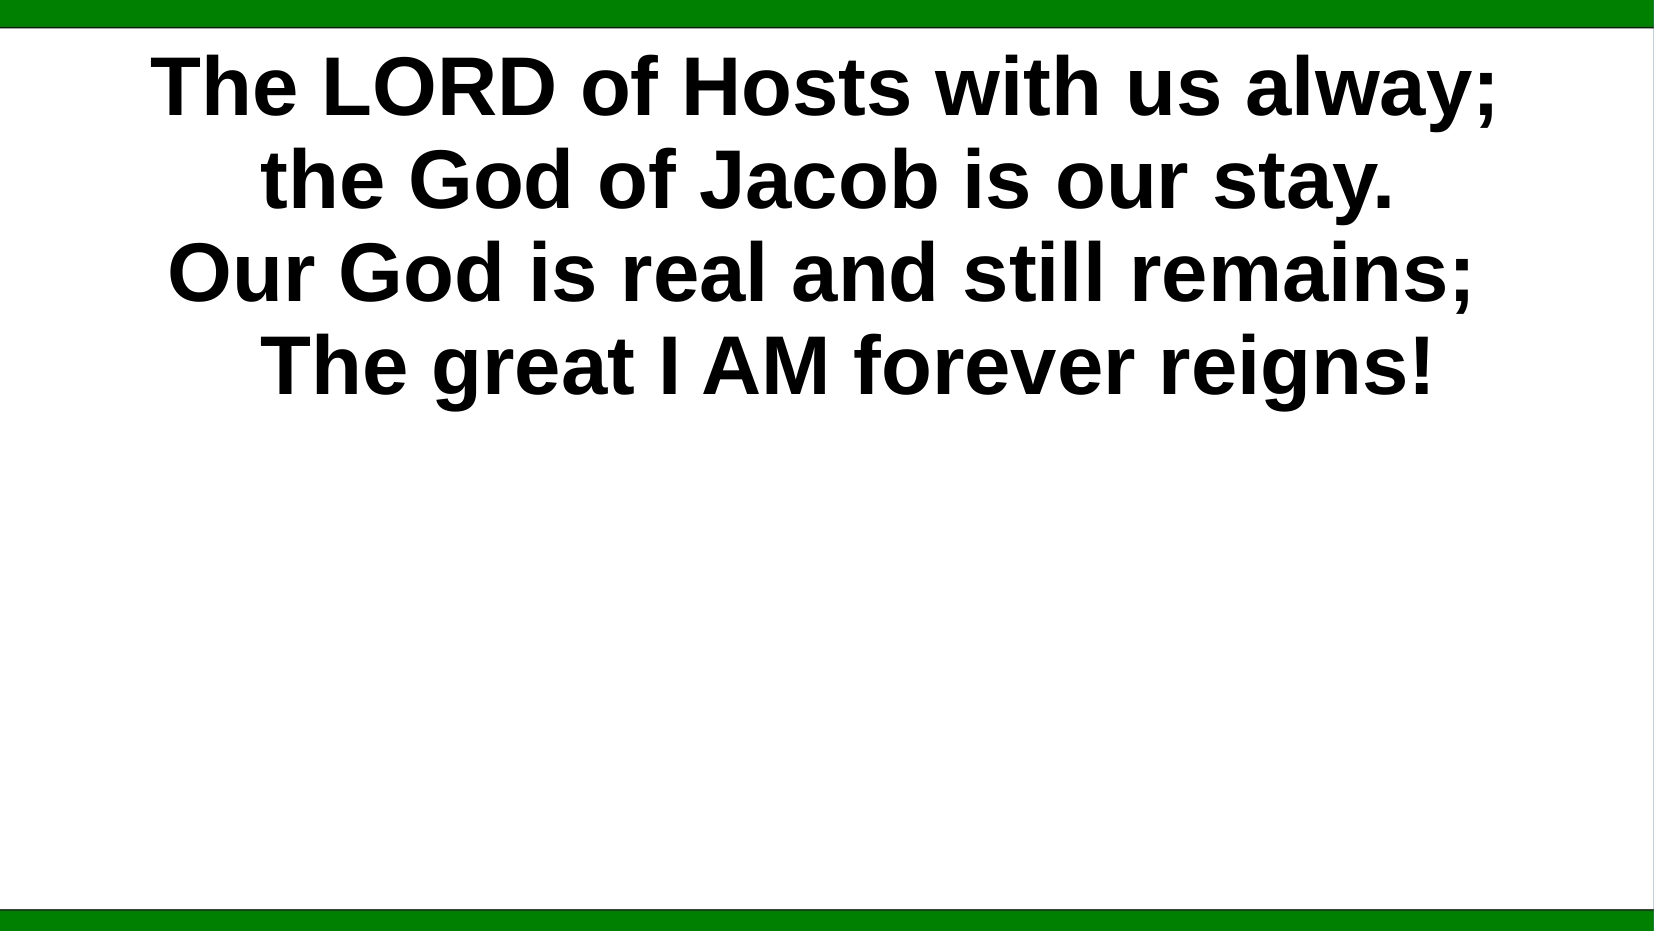

The LORD of Hosts with us alway;
 the God of Jacob is our stay.
 Our God is real and still remains;
 The great I AM forever reigns!